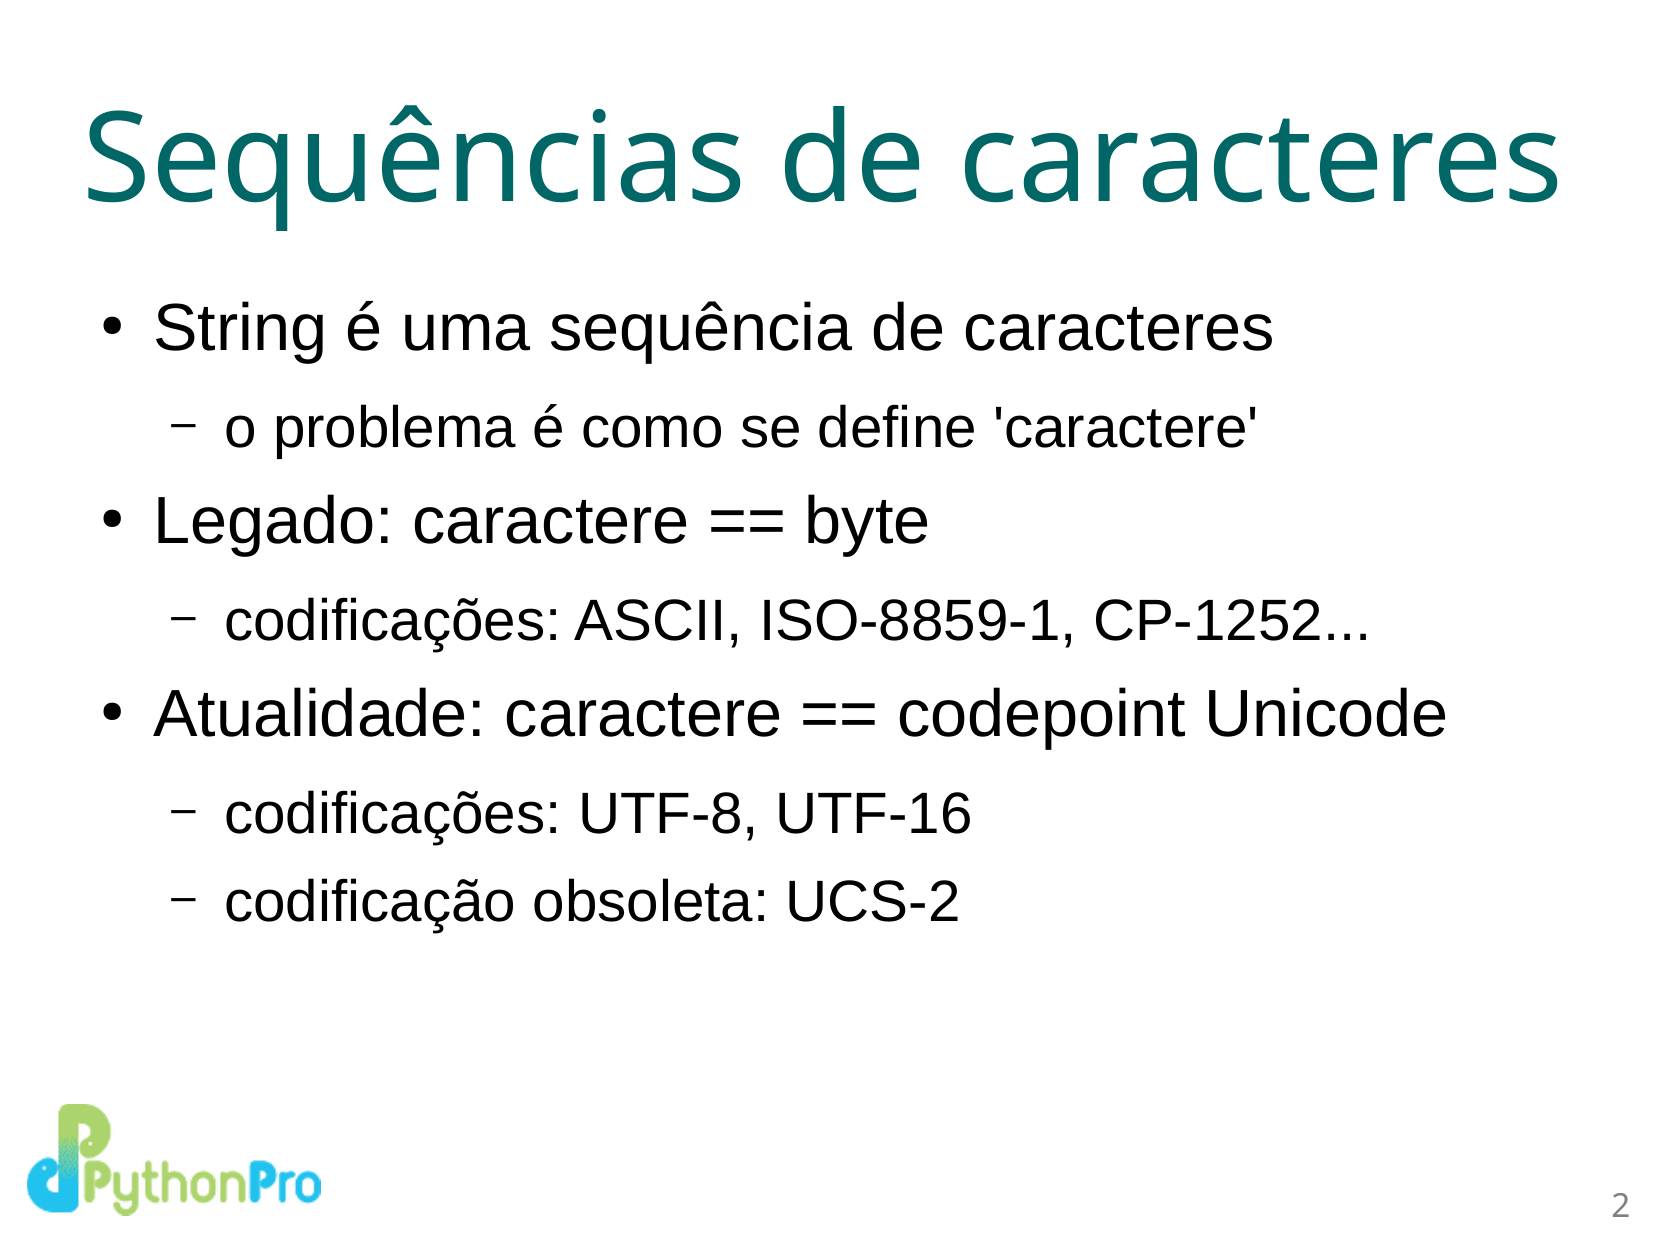

# Sequências de caracteres
String é uma sequência de caracteres
o problema é como se define 'caractere'
Legado: caractere == byte
codificações: ASCII, ISO-8859-1, CP-1252...
Atualidade: caractere == codepoint Unicode
codificações: UTF-8, UTF-16
codificação obsoleta: UCS-2
2